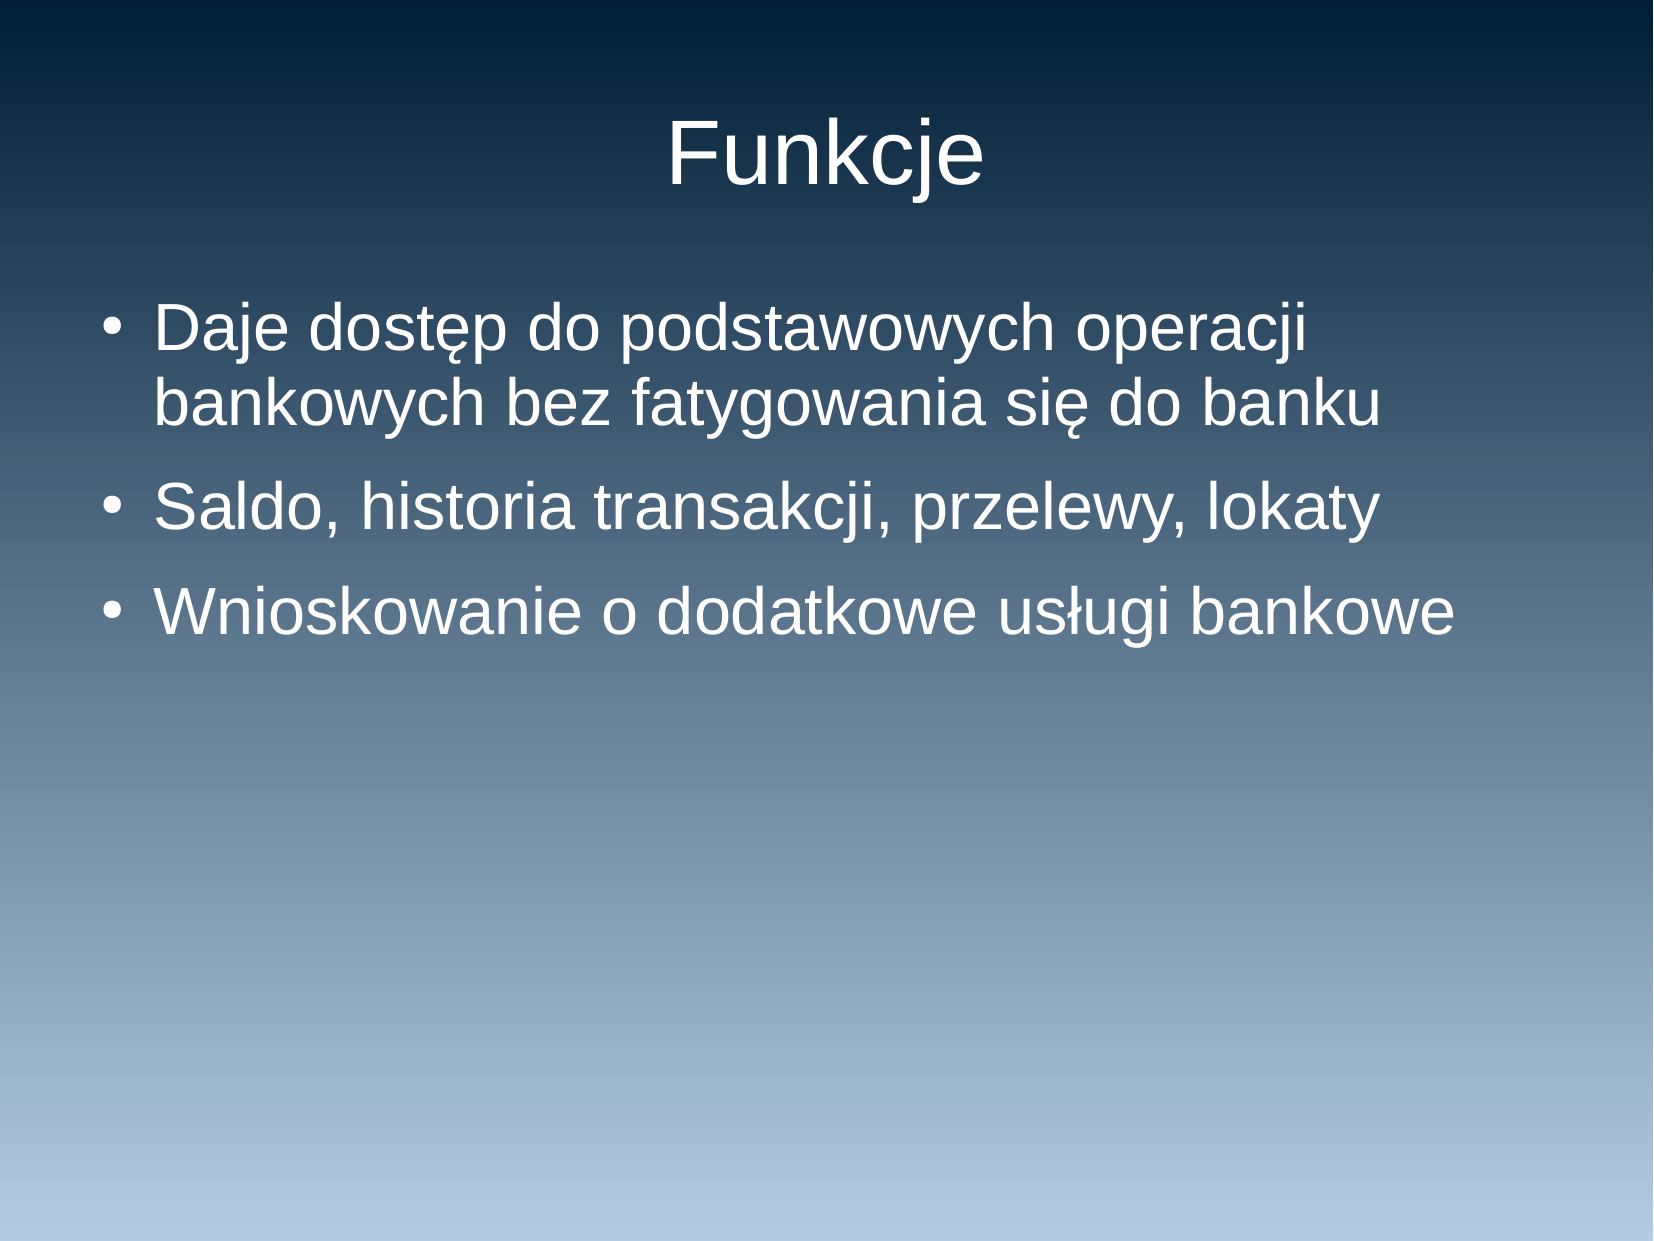

# Funkcje
Daje dostęp do podstawowych operacji bankowych bez fatygowania się do banku
Saldo, historia transakcji, przelewy, lokaty
Wnioskowanie o dodatkowe usługi bankowe